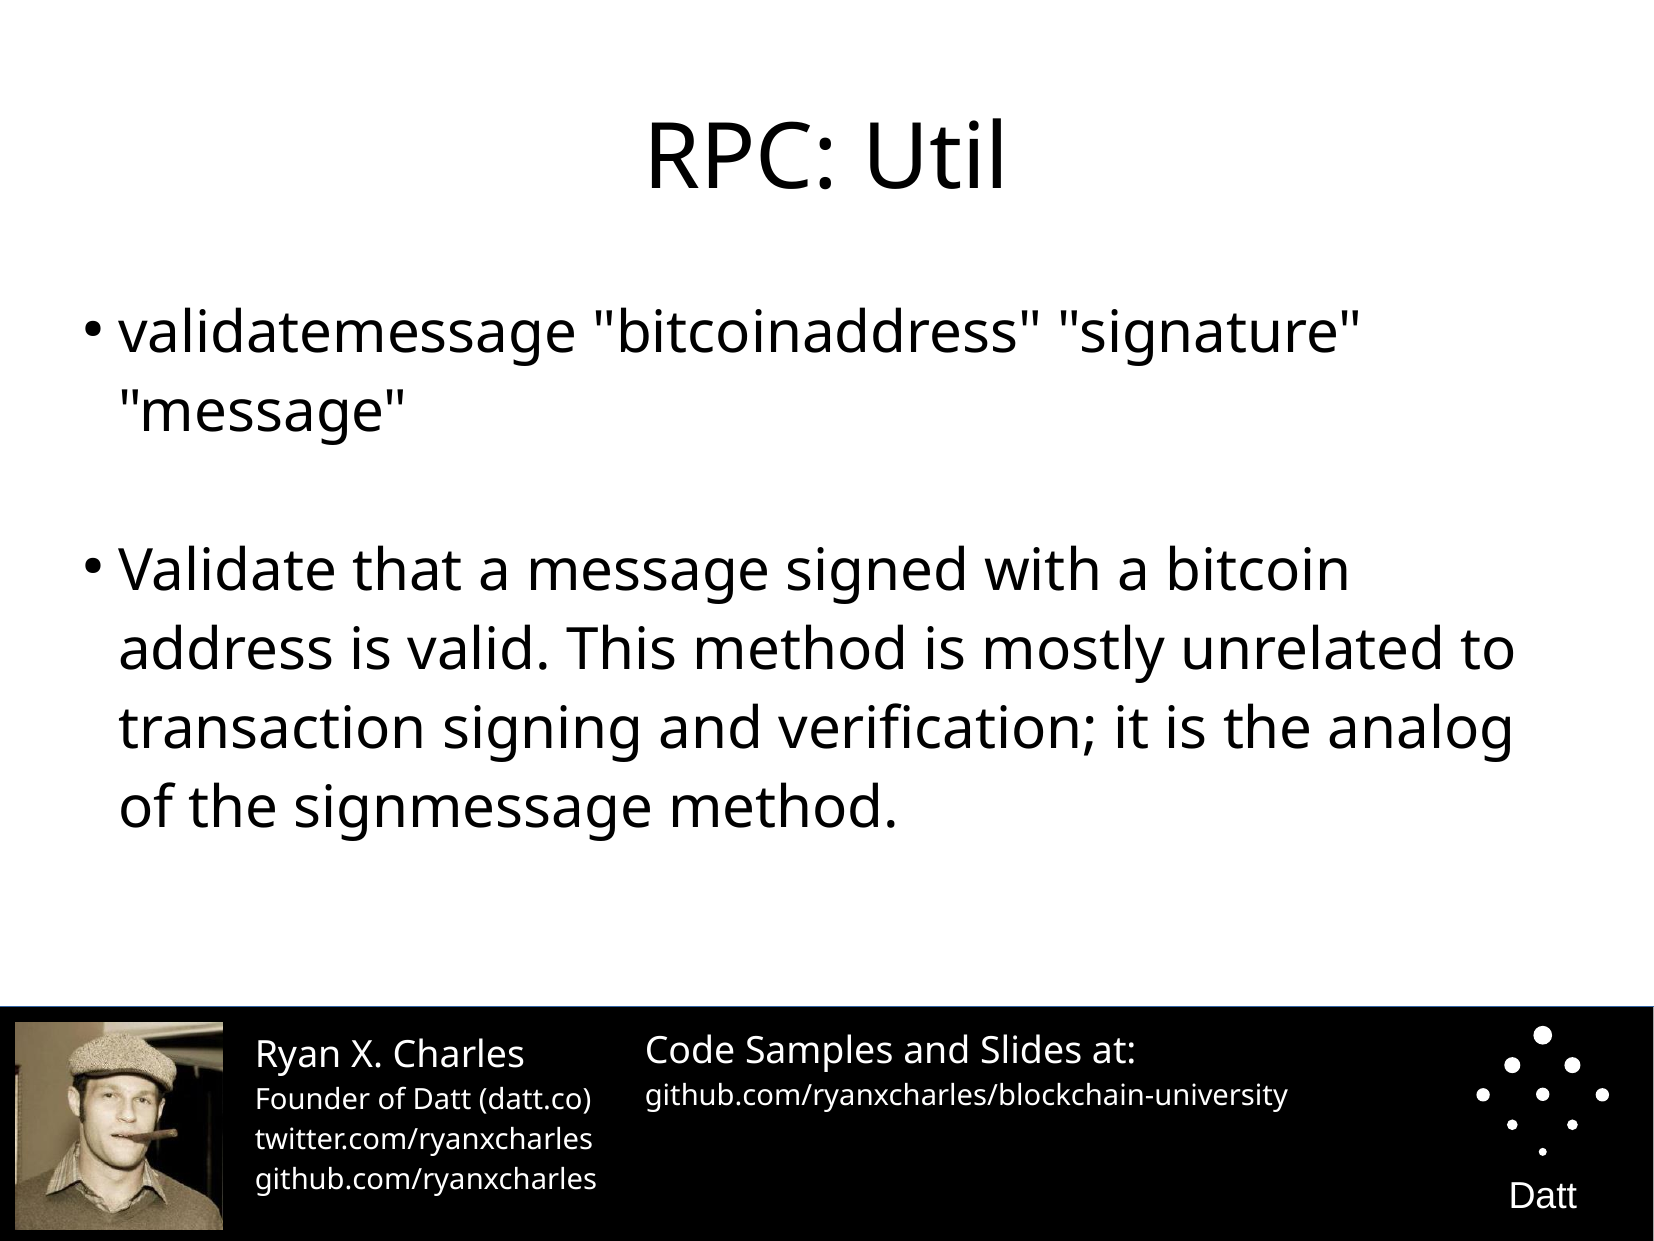

# RPC: Util
validatemessage "bitcoinaddress" "signature" "message"
Validate that a message signed with a bitcoin address is valid. This method is mostly unrelated to transaction signing and verification; it is the analog of the signmessage method.
Code Samples and Slides at:
github.com/ryanxcharles/blockchain-university
Ryan X. Charles
Founder of Datt (datt.co)
twitter.com/ryanxcharles
github.com/ryanxcharles
Datt